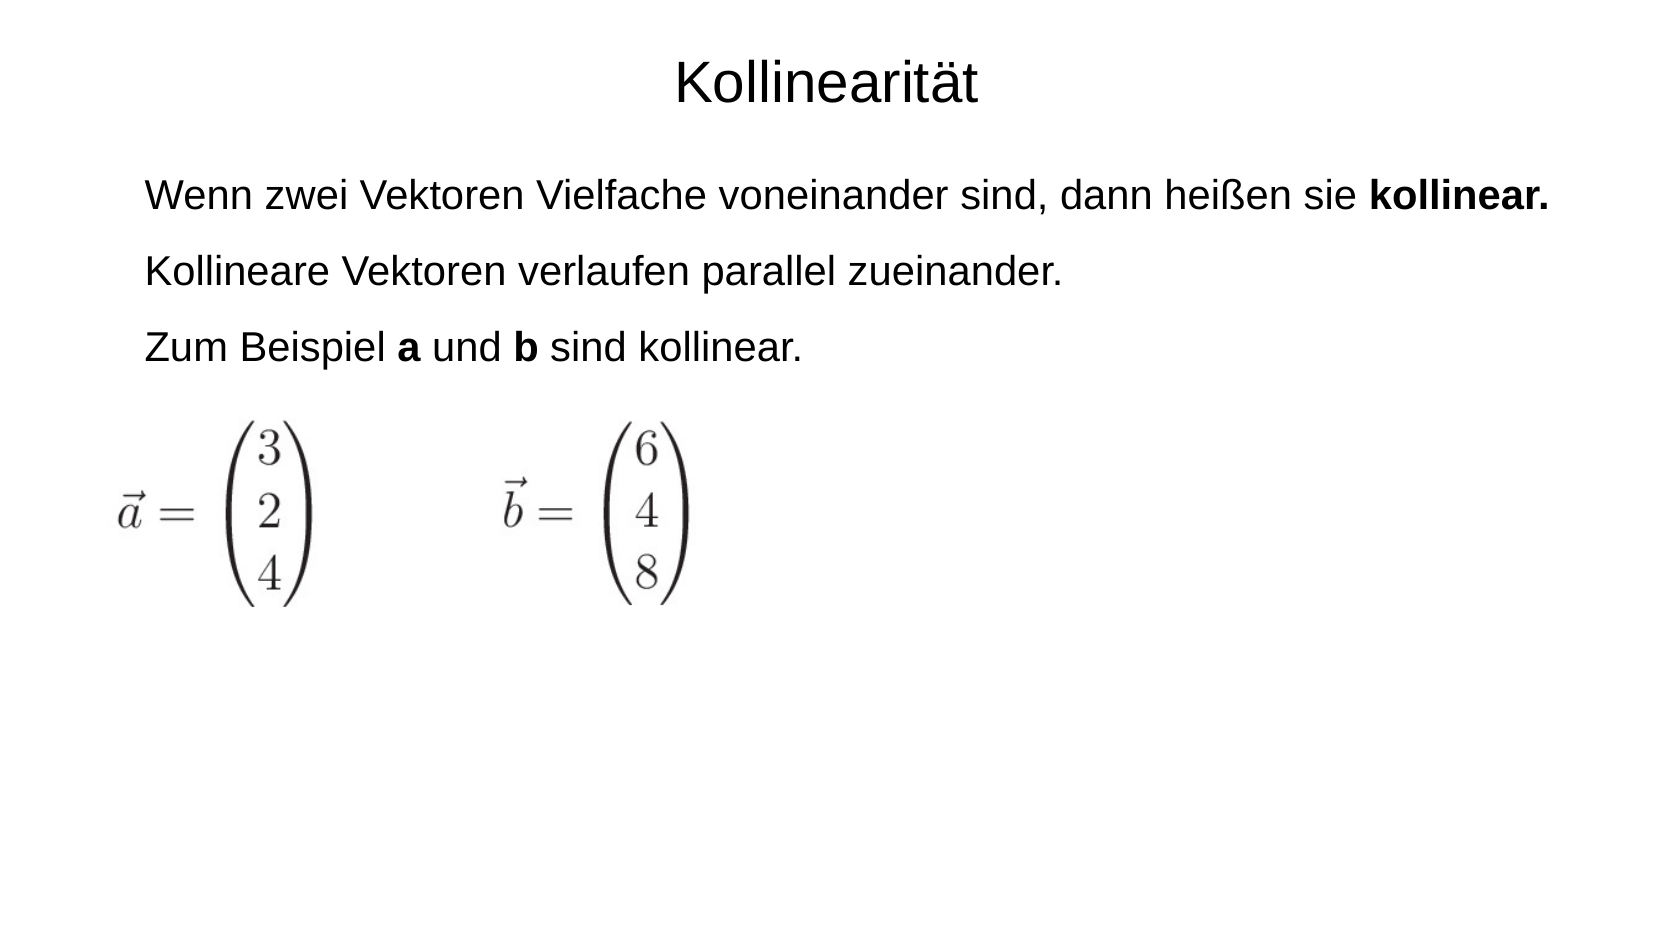

# Kollinearität
Wenn zwei Vektoren Vielfache voneinander sind, dann heißen sie kollinear.
Kollineare Vektoren verlaufen parallel zueinander.
Zum Beispiel a und b sind kollinear.